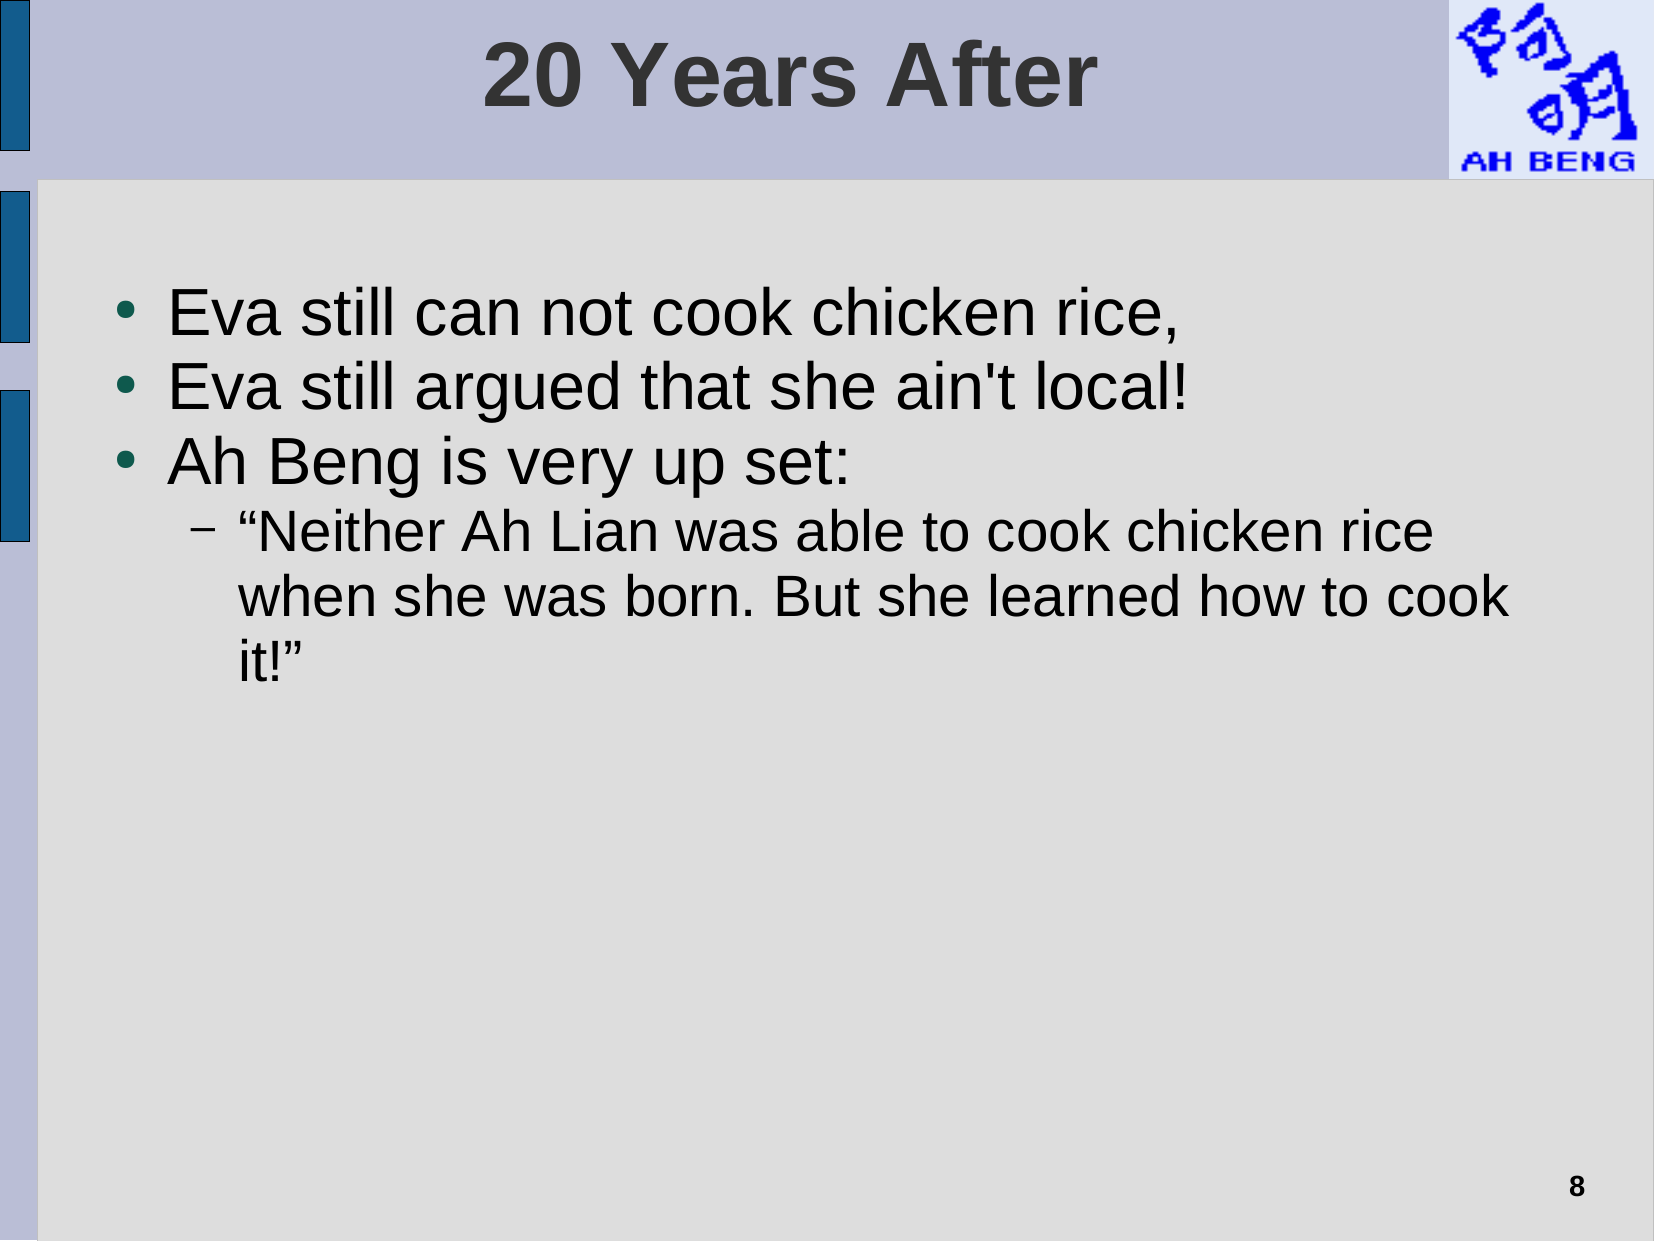

# 20 Years After
Eva still can not cook chicken rice,
Eva still argued that she ain't local!
Ah Beng is very up set:
“Neither Ah Lian was able to cook chicken rice when she was born. But she learned how to cook it!”